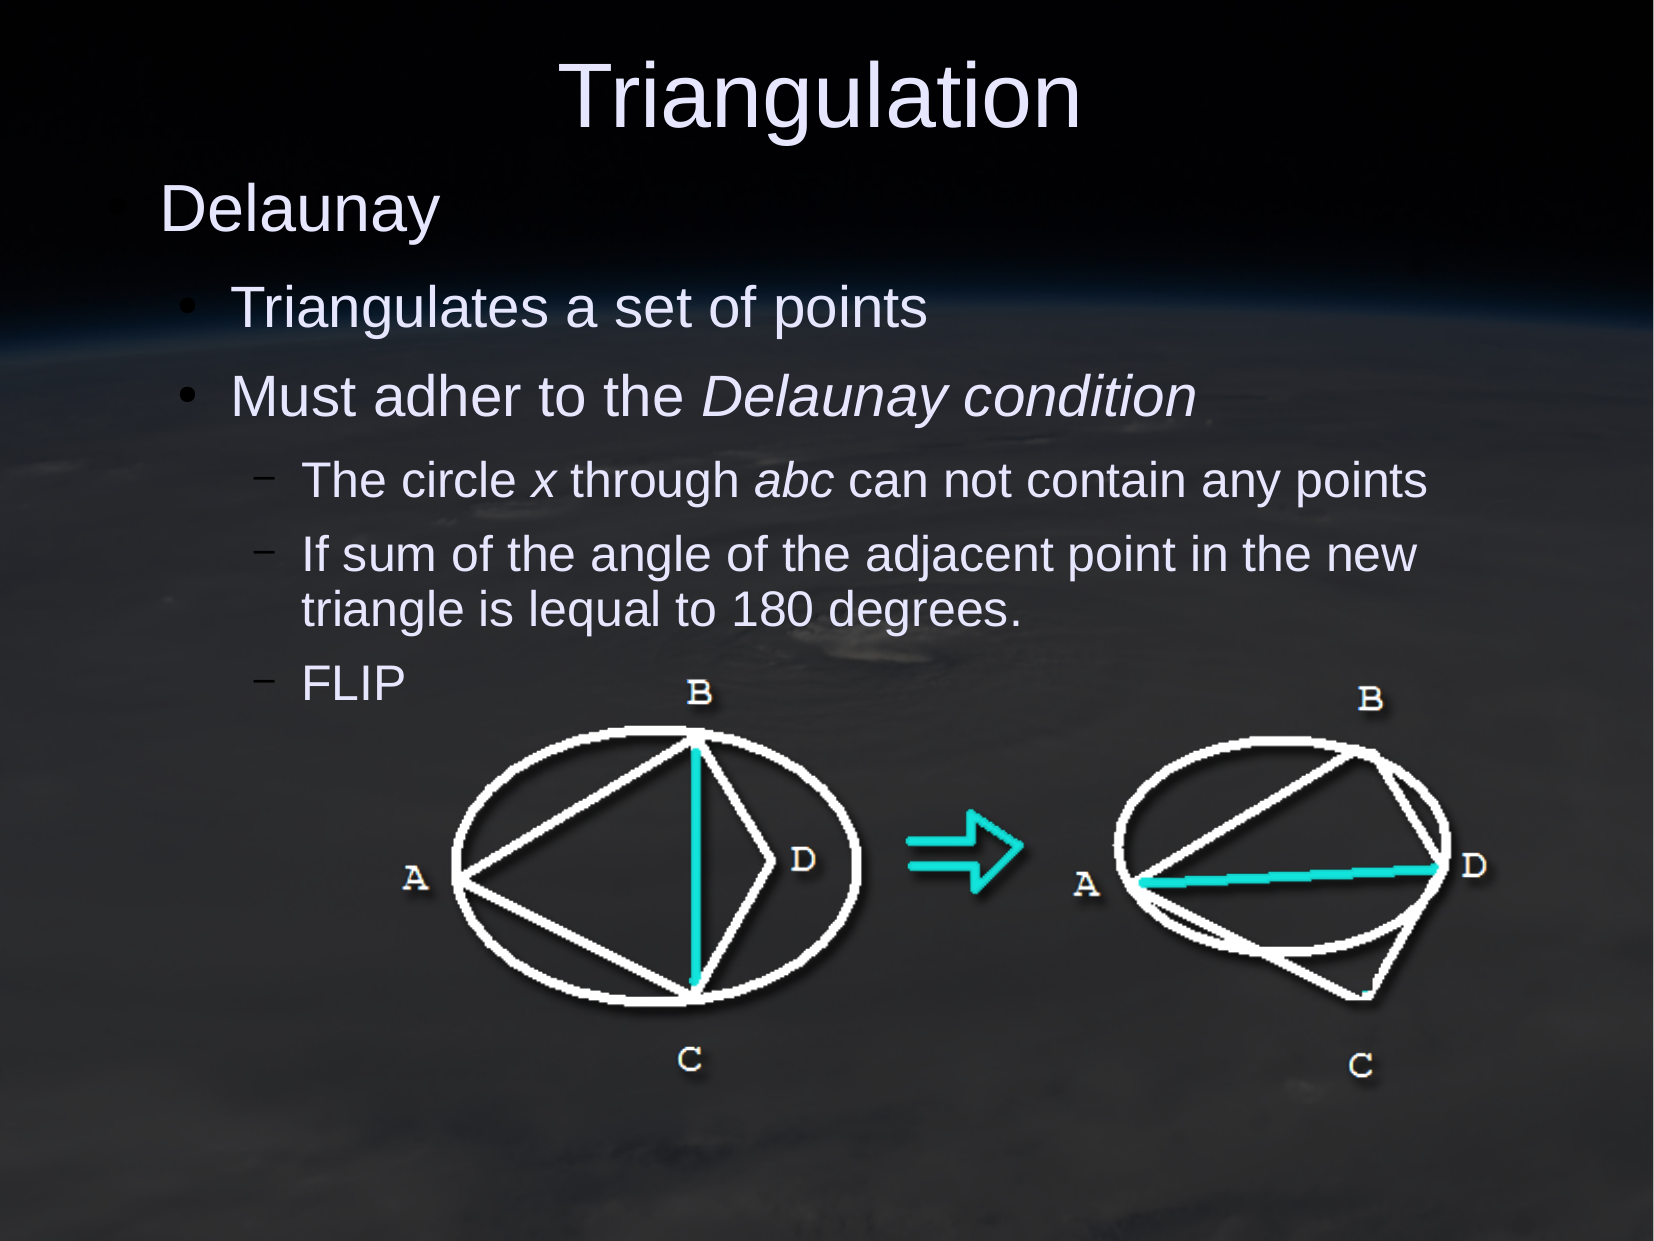

# Triangulation
Delaunay
Triangulates a set of points
Must adher to the Delaunay condition
The circle x through abc can not contain any points
If sum of the angle of the adjacent point in the new triangle is lequal to 180 degrees.
FLIP